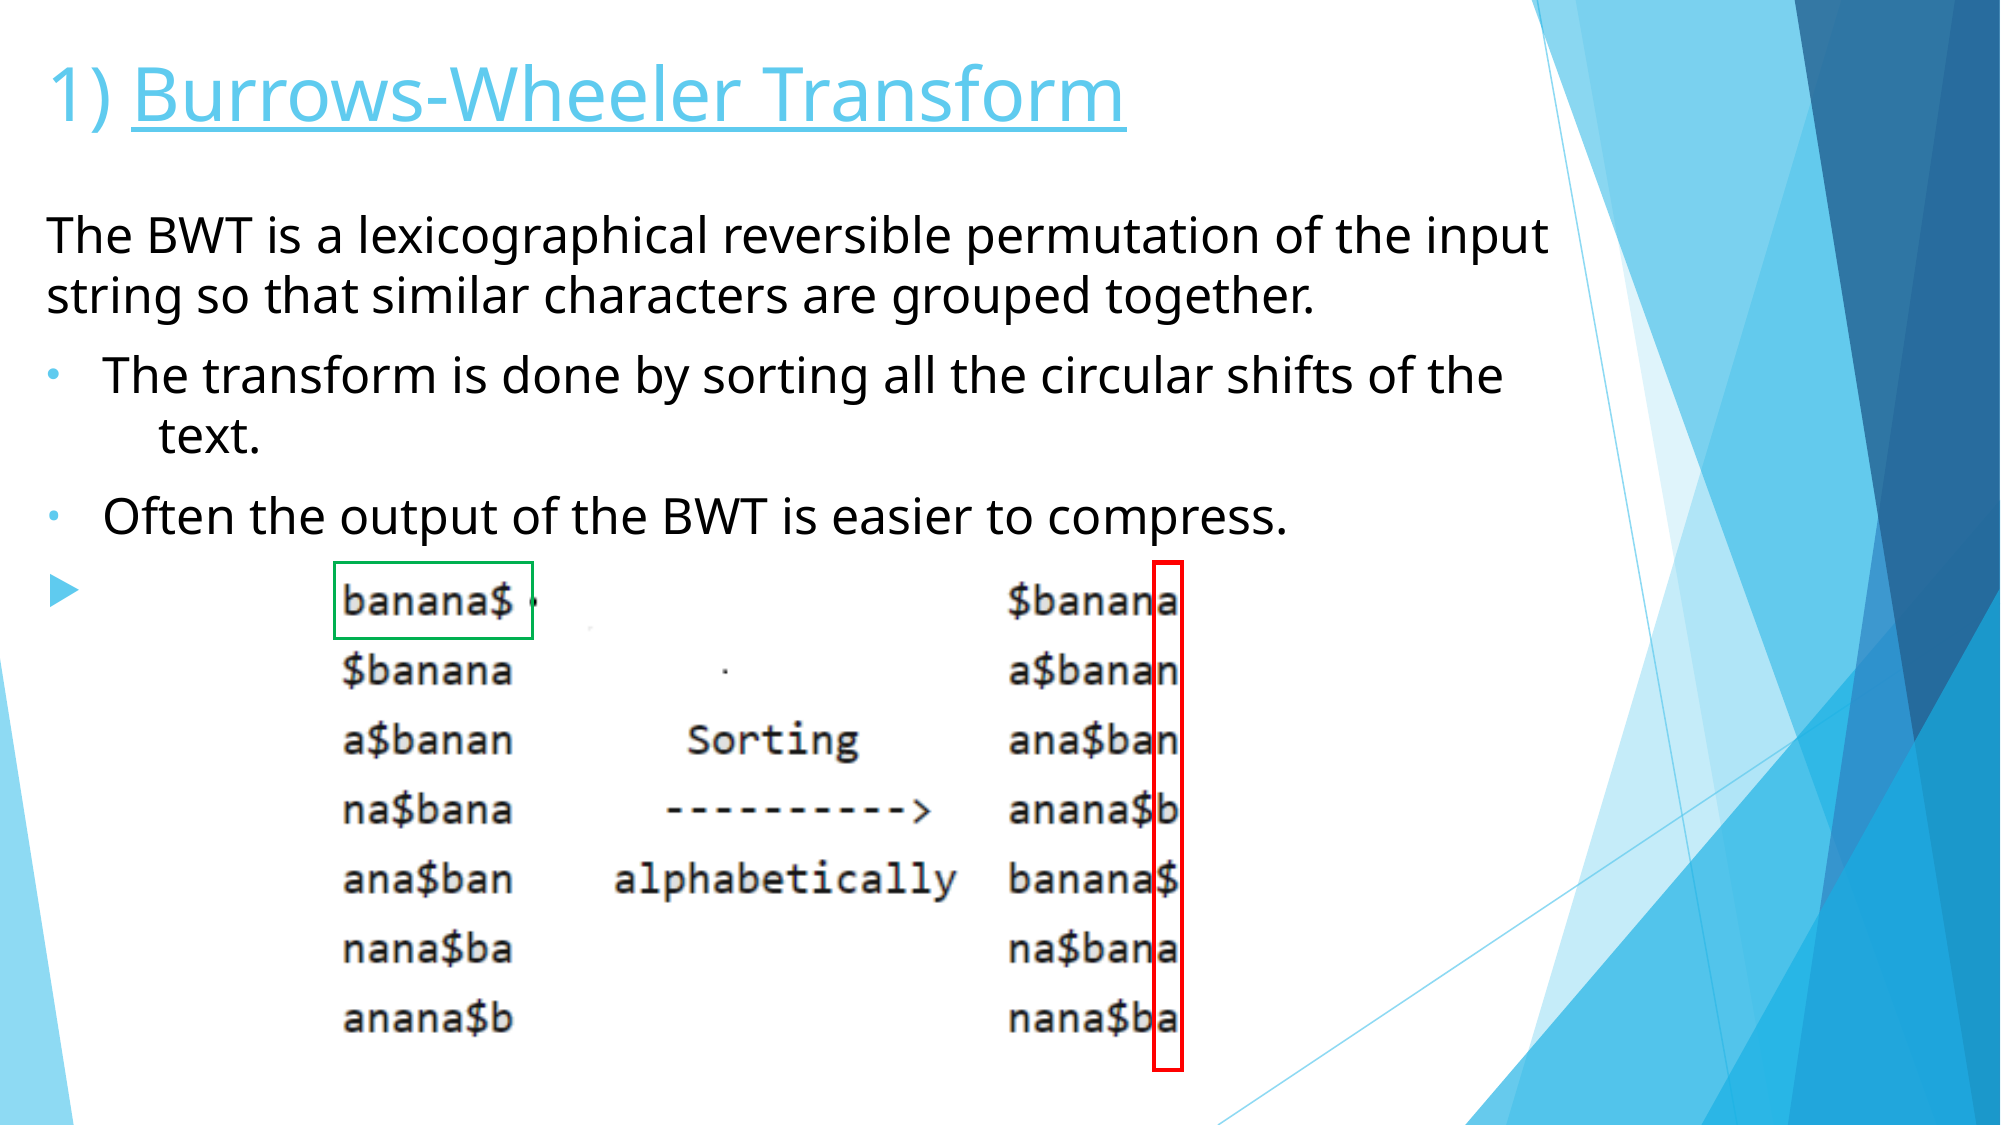

# 1) Burrows-Wheeler Transform
The BWT is a lexicographical reversible permutation of the input string so that similar characters are grouped together.
The transform is done by sorting all the circular shifts of the text.
Often the output of the BWT is easier to compress.